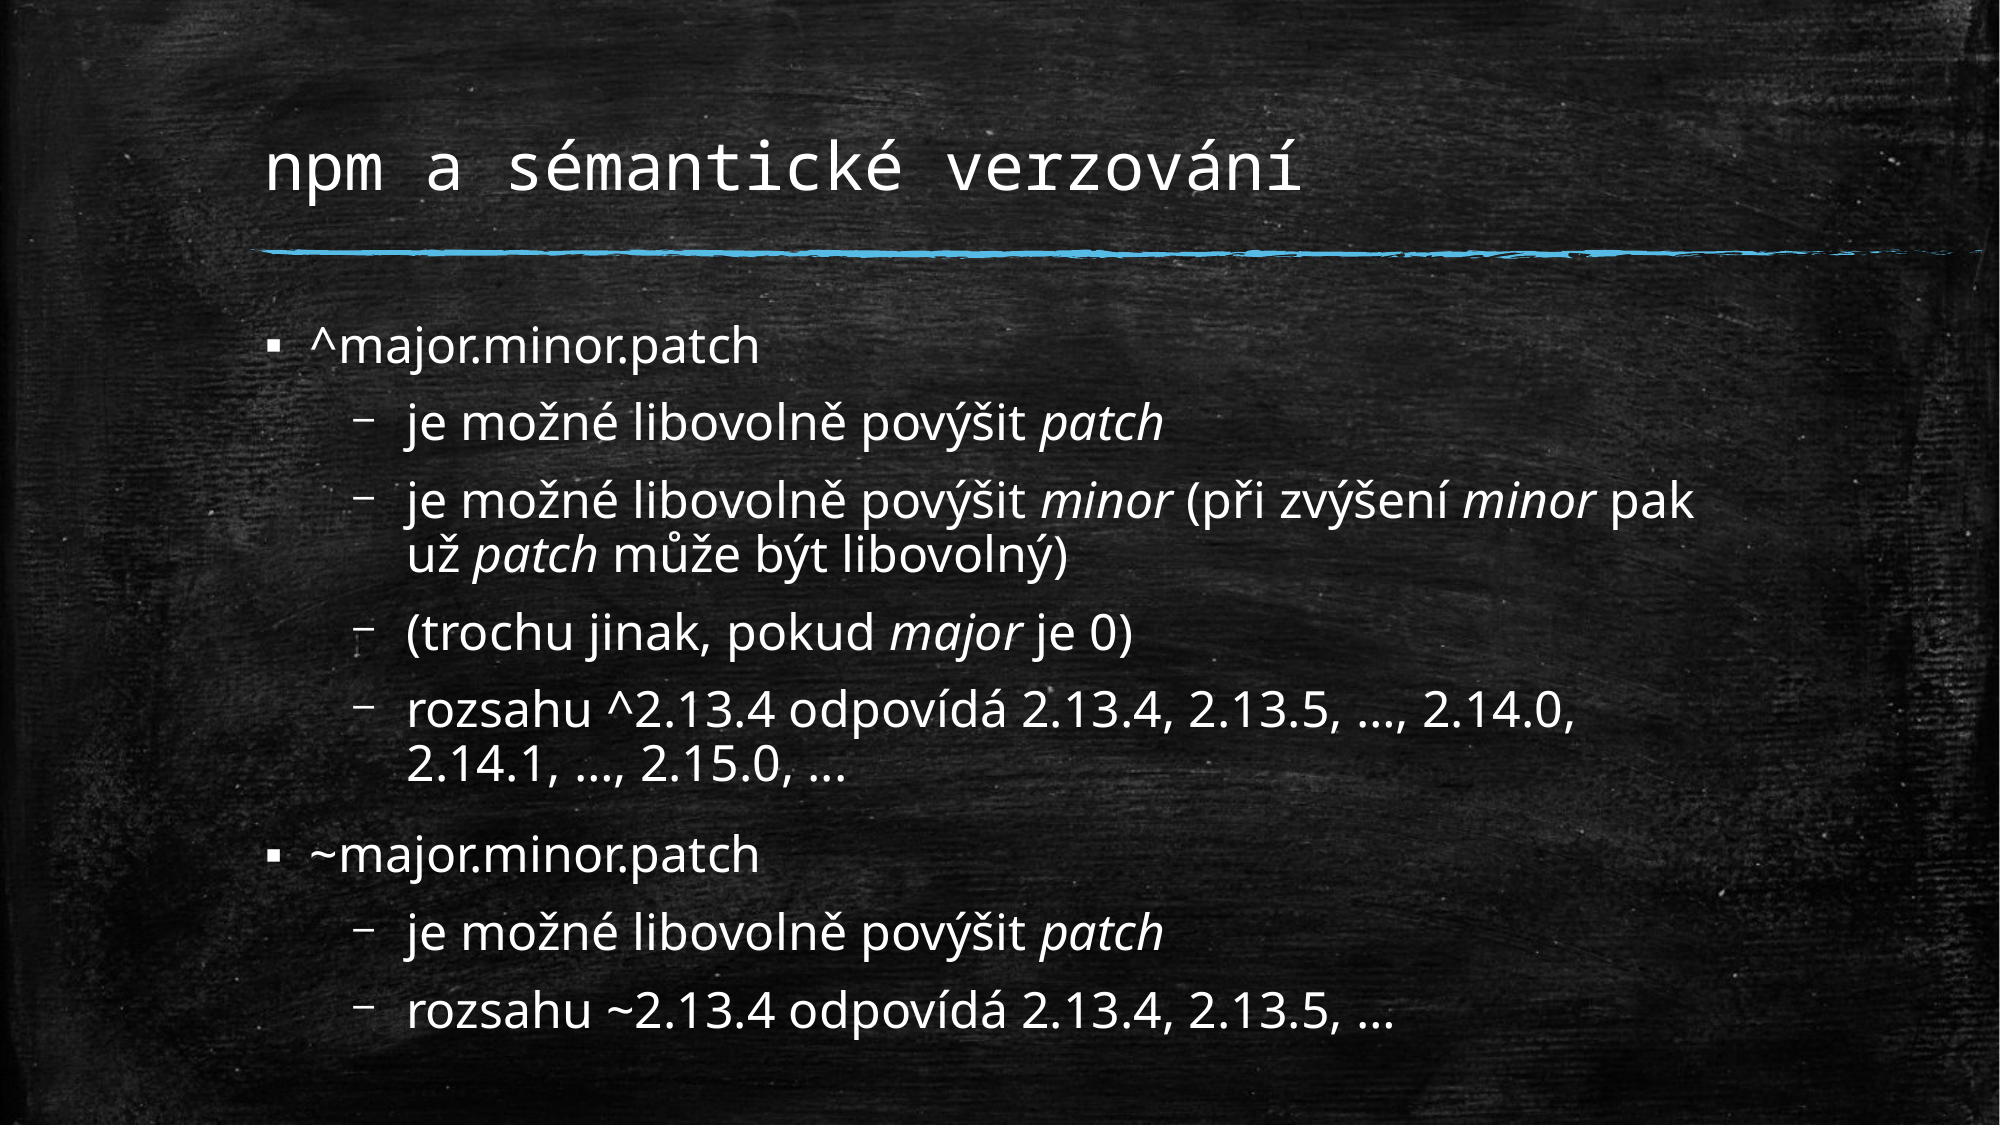

# npm a sémantické verzování
^major.minor.patch
je možné libovolně povýšit patch
je možné libovolně povýšit minor (při zvýšení minor pak už patch může být libovolný)
(trochu jinak, pokud major je 0)
rozsahu ^2.13.4 odpovídá 2.13.4, 2.13.5, …, 2.14.0, 2.14.1, …, 2.15.0, ...
~major.minor.patch
je možné libovolně povýšit patch
rozsahu ~2.13.4 odpovídá 2.13.4, 2.13.5, …